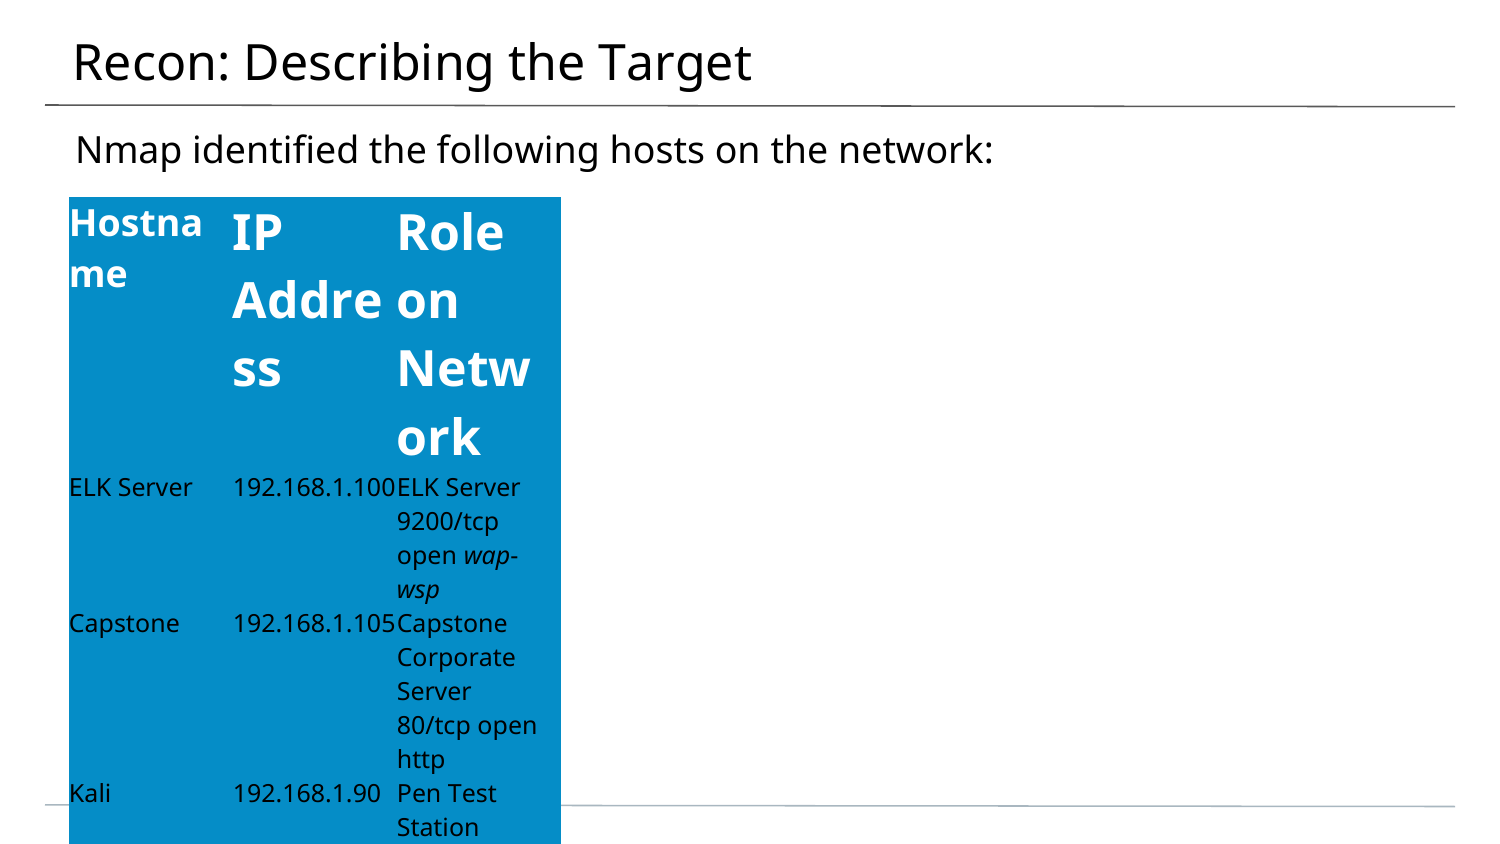

# Recon: Describing the Target
Nmap identified the following hosts on the network:
| Hostname | IP Address | Role on Network |
| --- | --- | --- |
| ELK Server | 192.168.1.100 | ELK Server 9200/tcp open wap-wsp |
| Capstone | 192.168.1.105 | Capstone Corporate Server 80/tcp open http |
| Kali | 192.168.1.90 | Pen Test Station 22/tcp open ssh |
| Jump Host | 192.168.1.1 | Jump Host 2179/tcp open vmrdp |